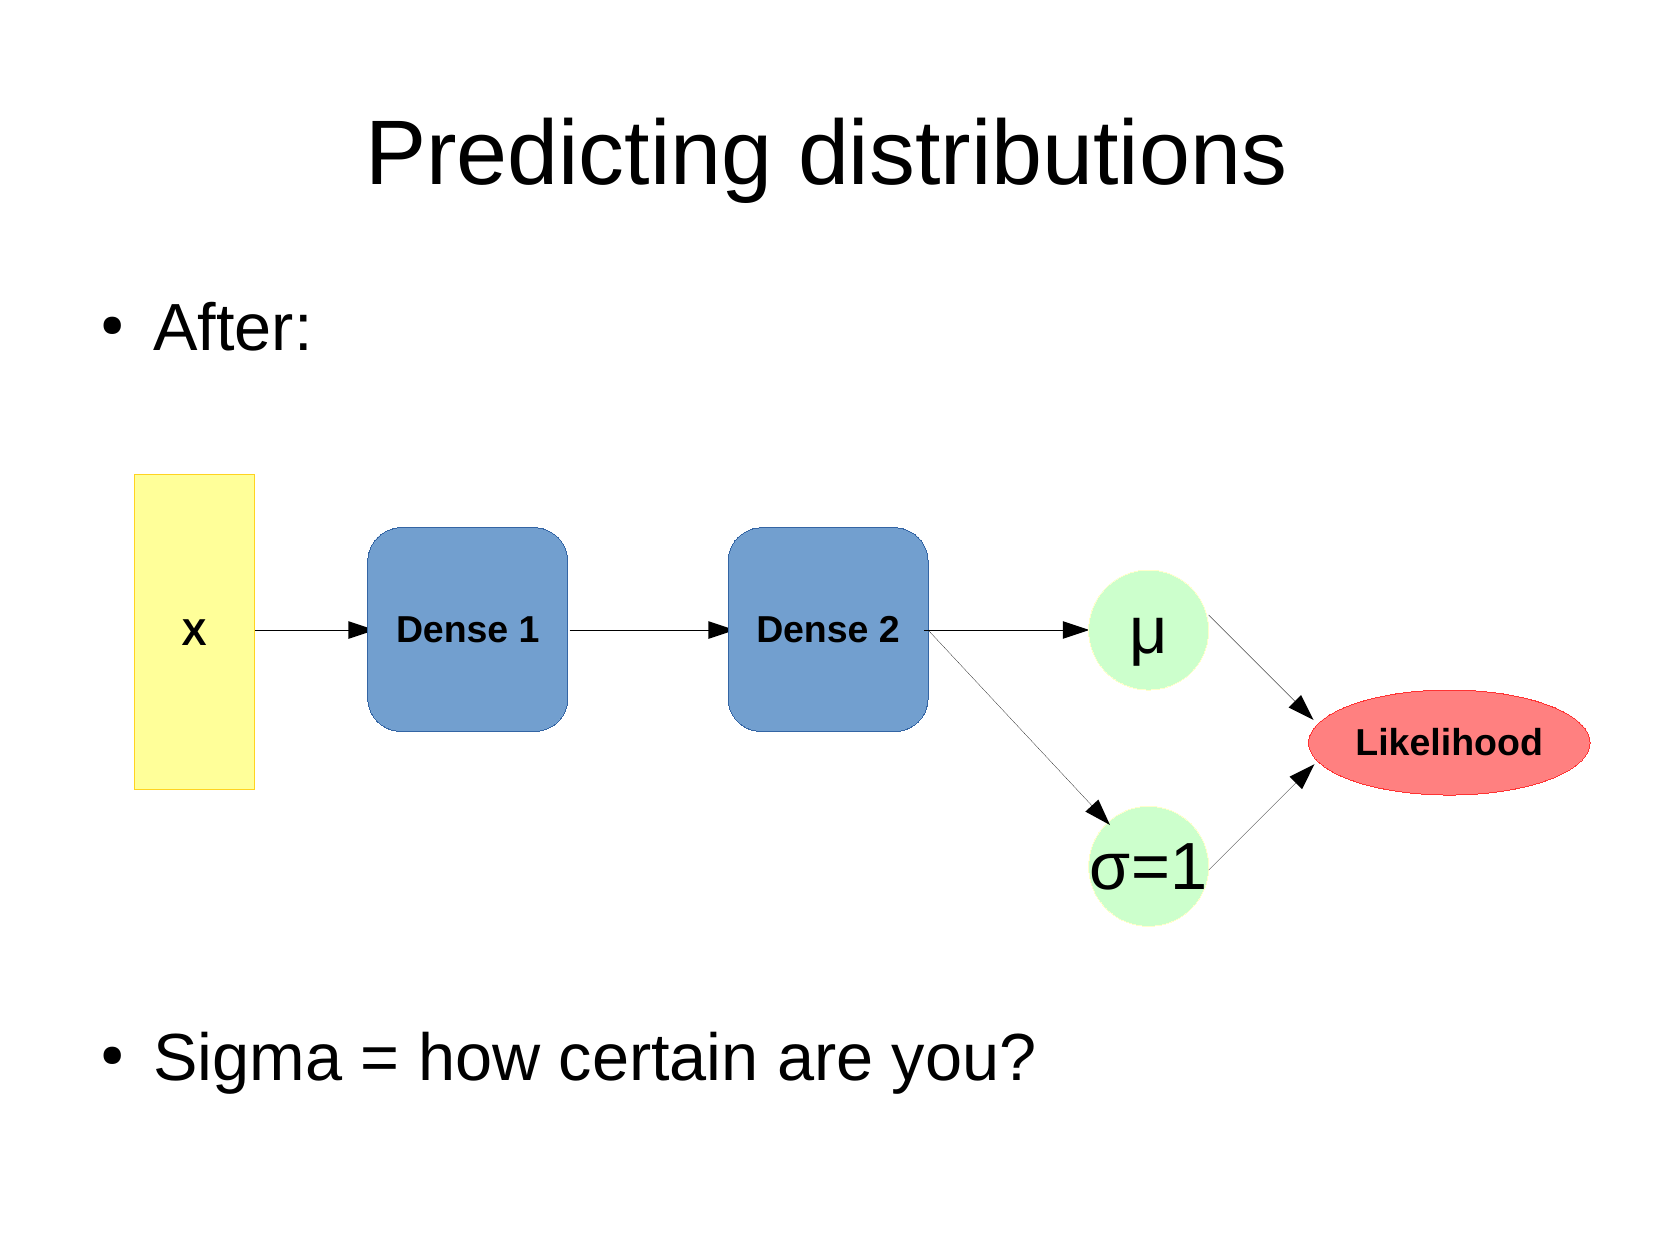

# Predicting distributions
After:
Sigma = how certain are you?
X
Dense 1
Dense 2
μ
Likelihood
σ=1